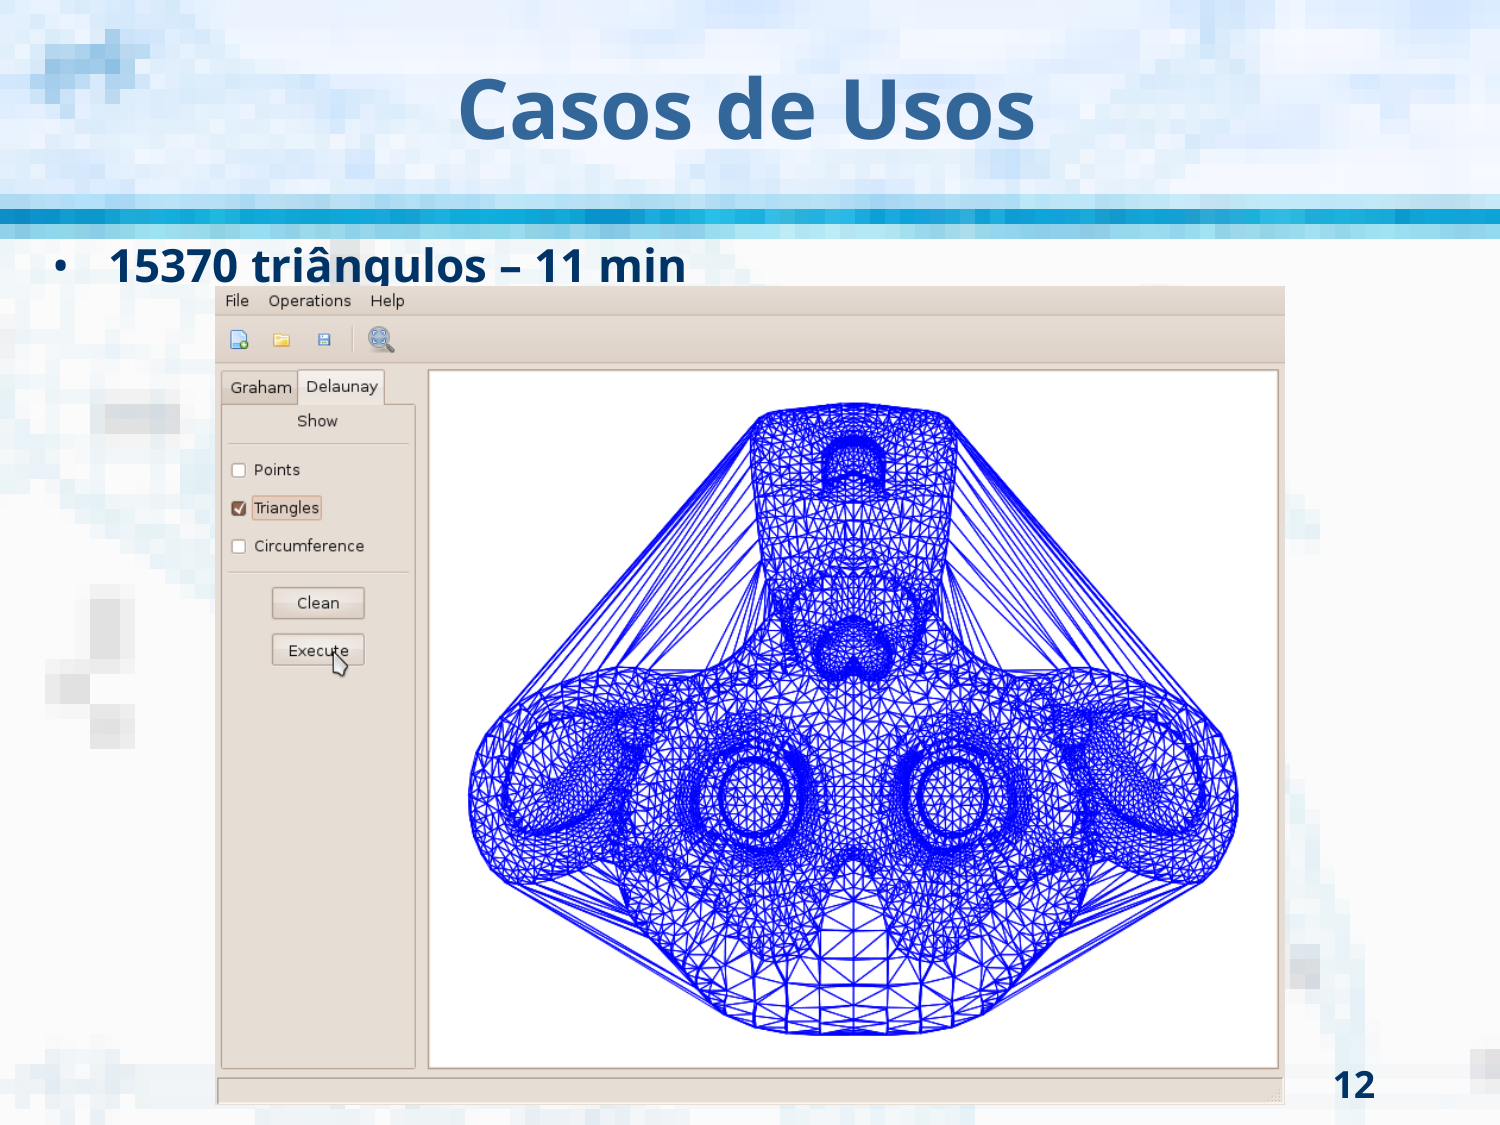

Casos de Usos
15370 triângulos – 11 min